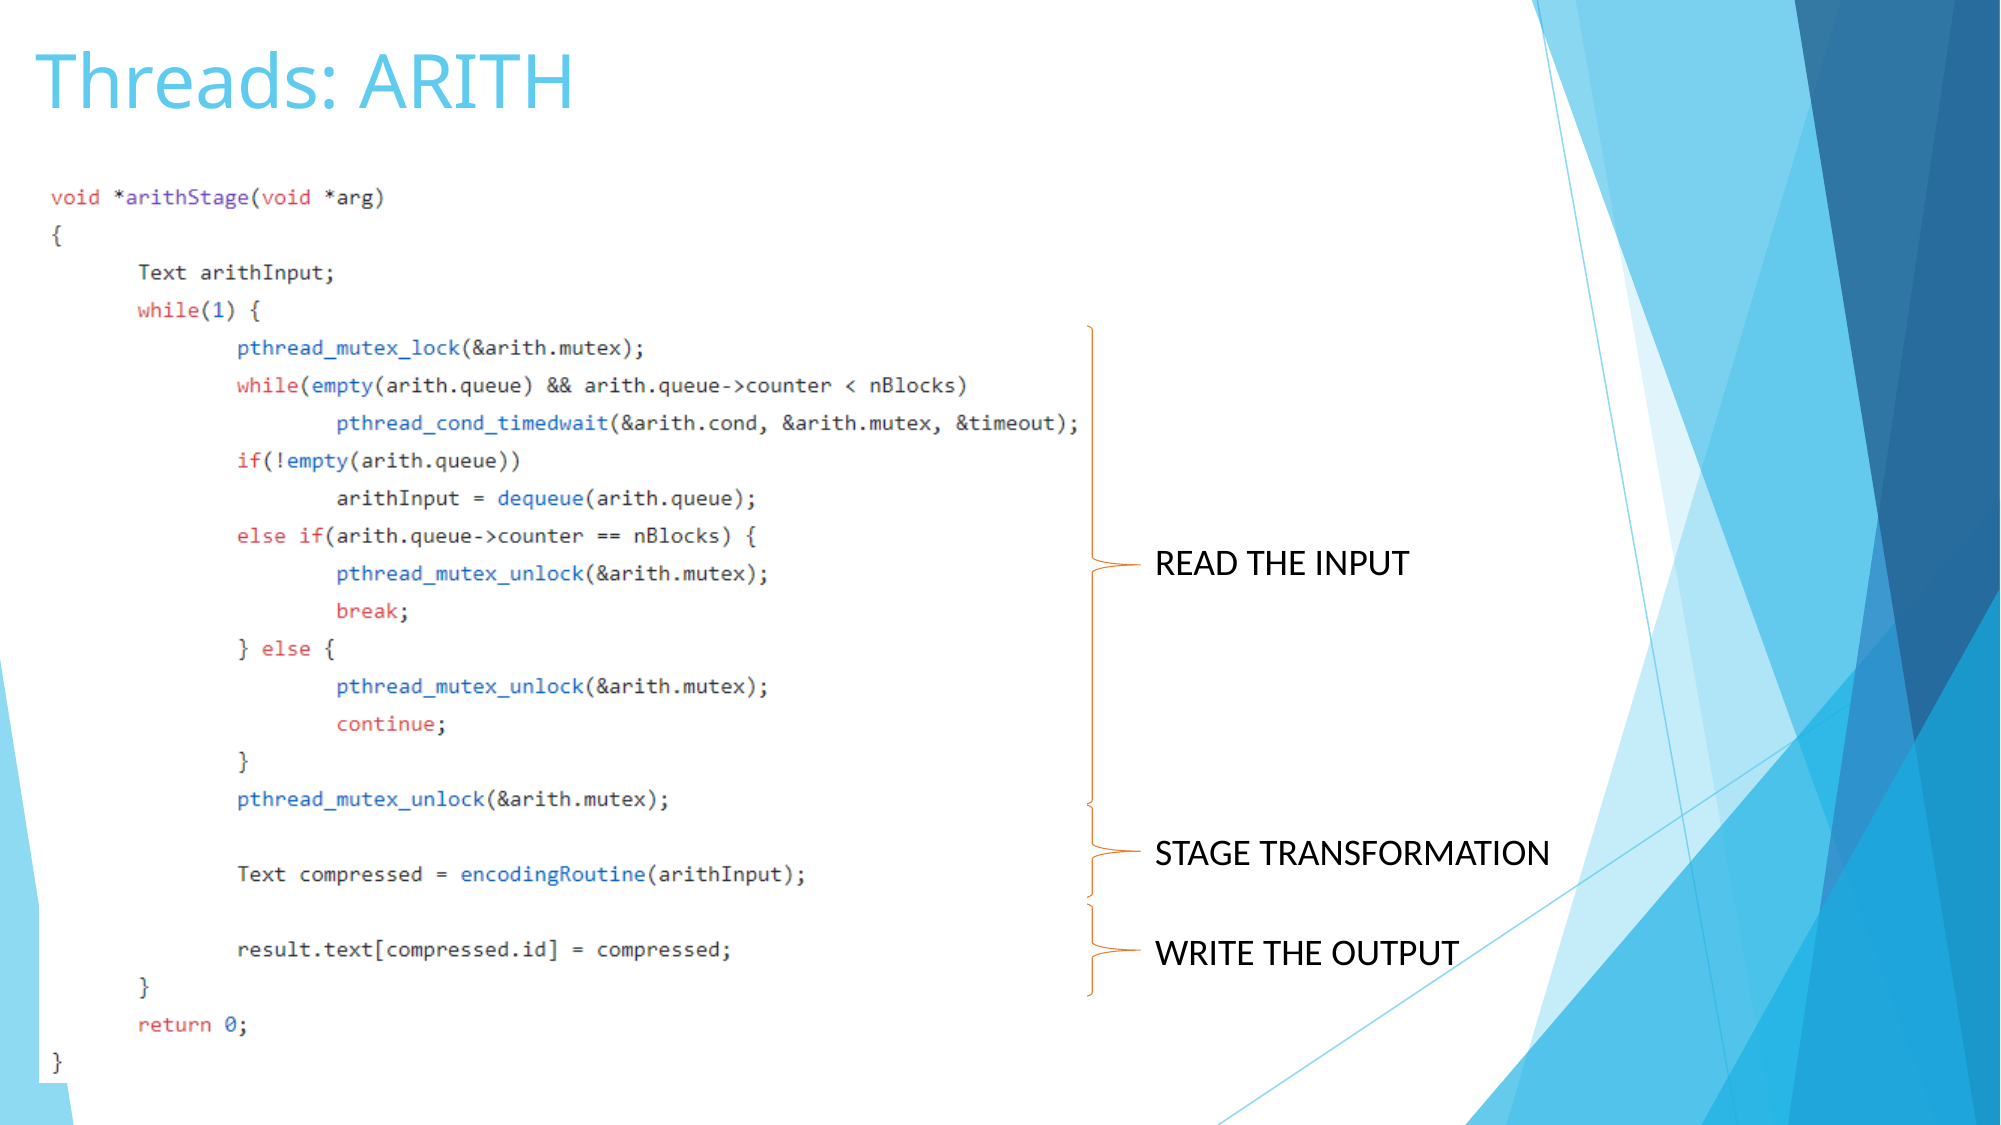

# Threads: ARITH
READ THE INPUT
STAGE TRANSFORMATION
WRITE THE OUTPUT